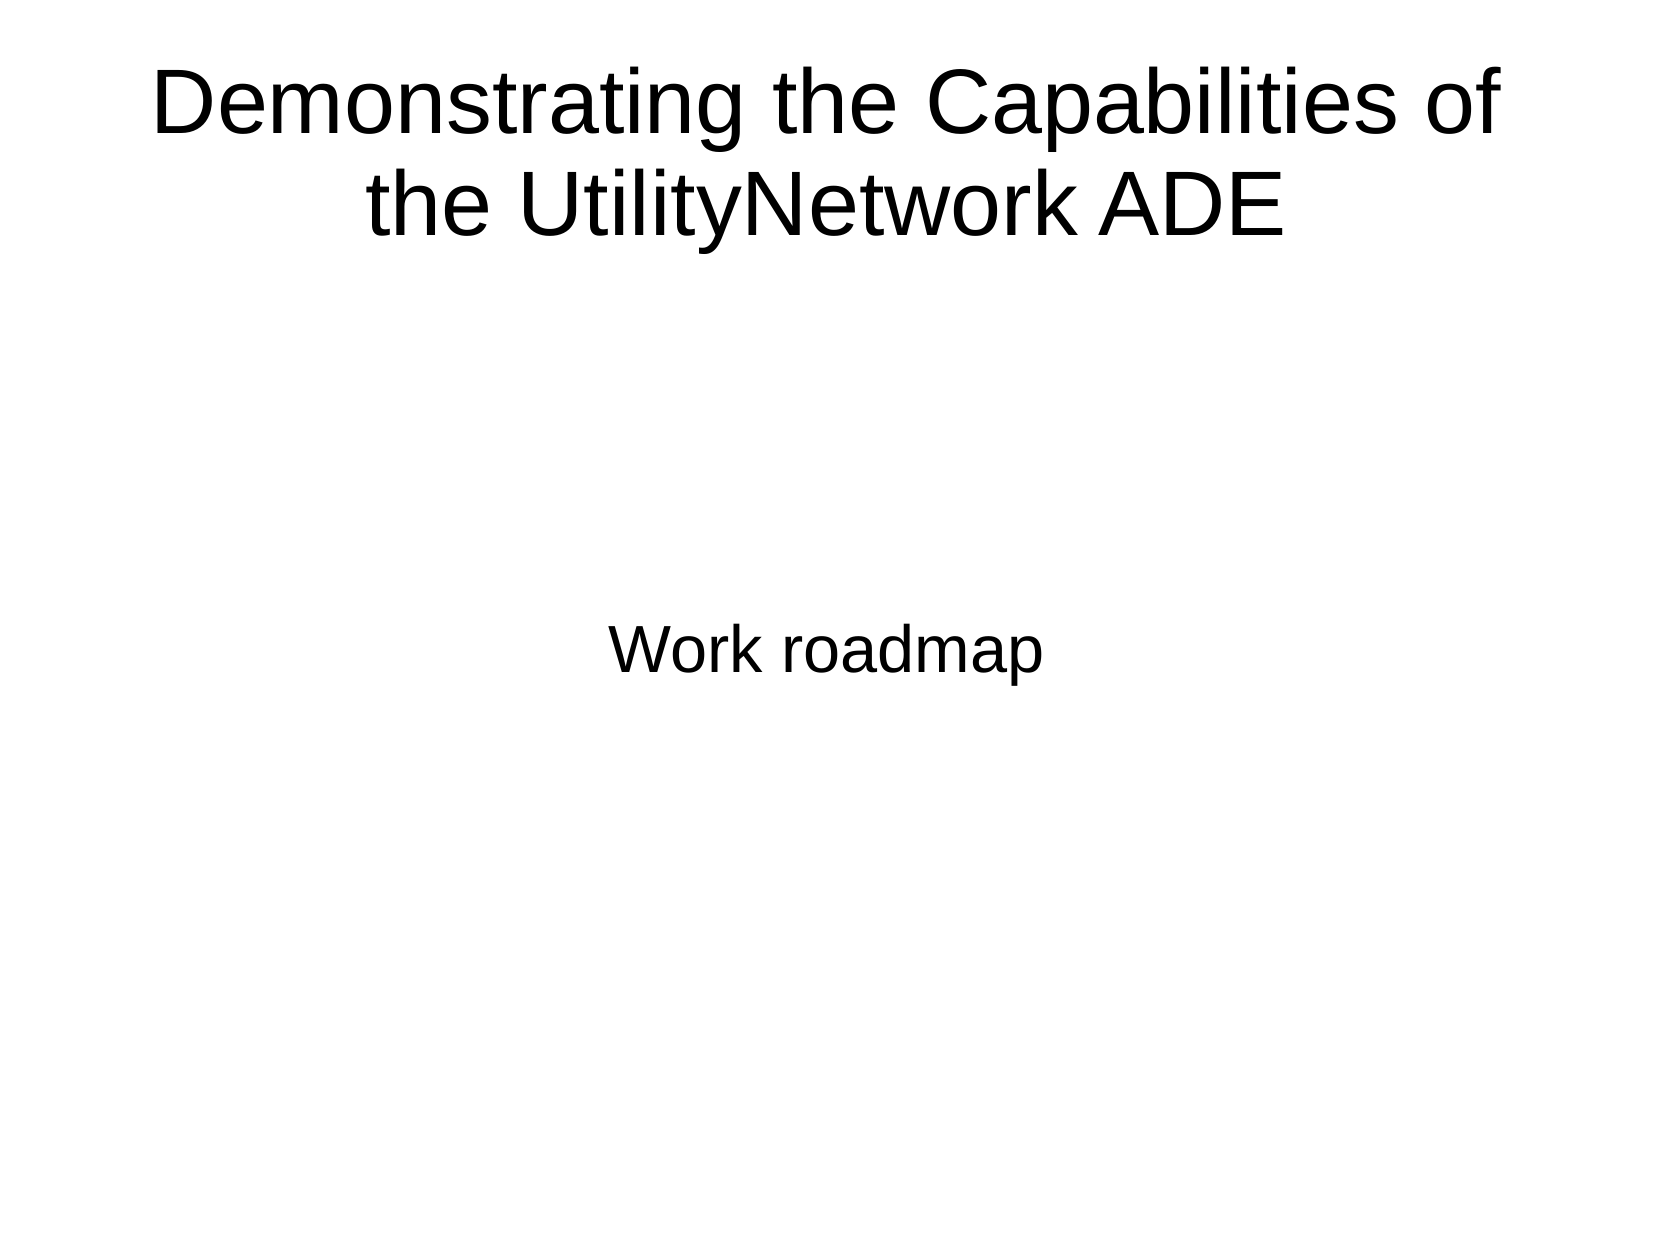

# Demonstrating the Capabilities of the UtilityNetwork ADE
Work roadmap